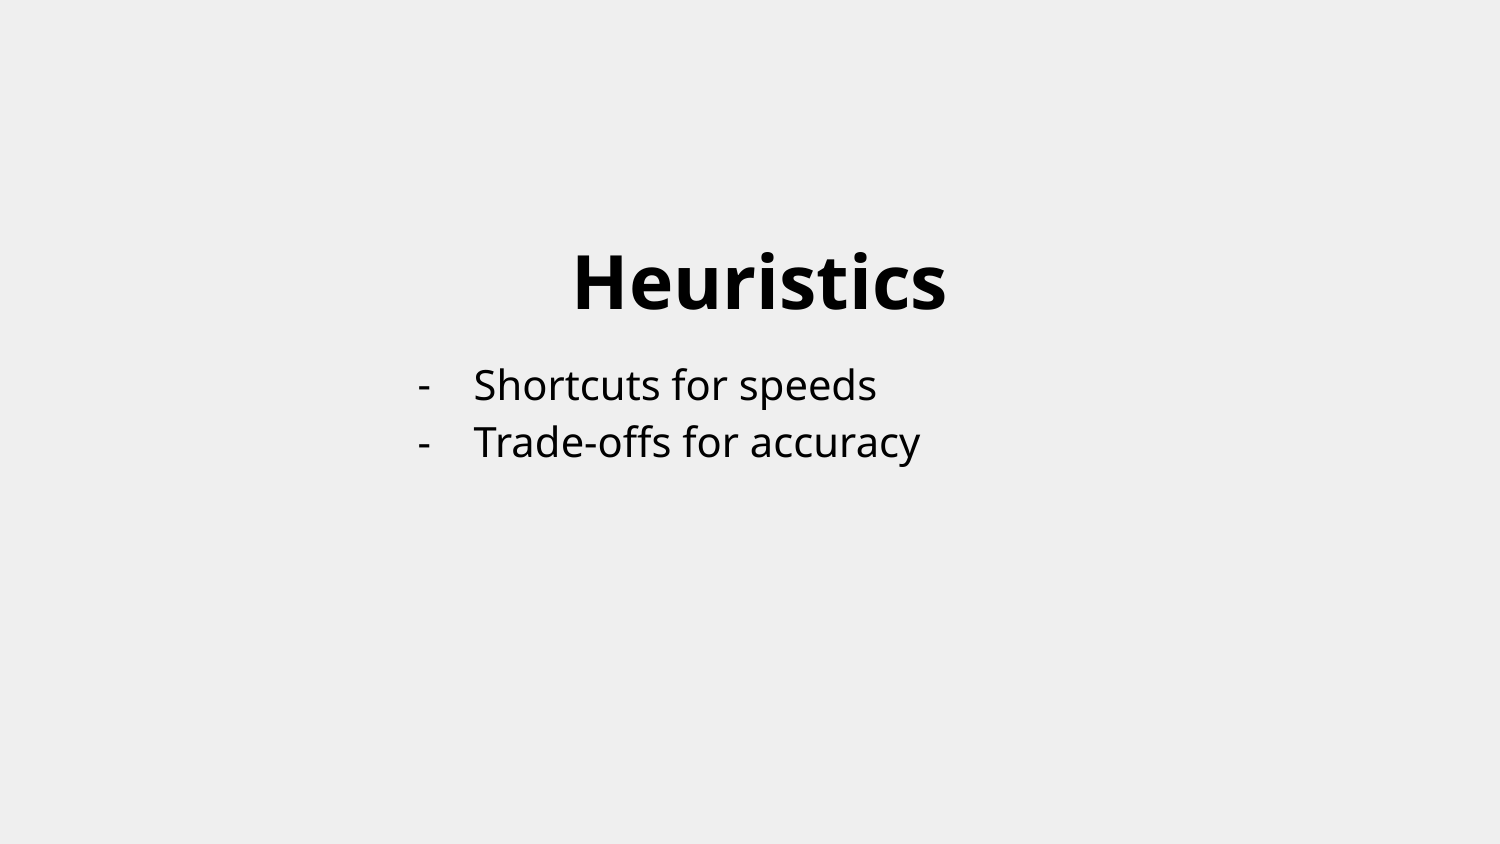

# Heuristics
Shortcuts for speeds
Trade-offs for accuracy